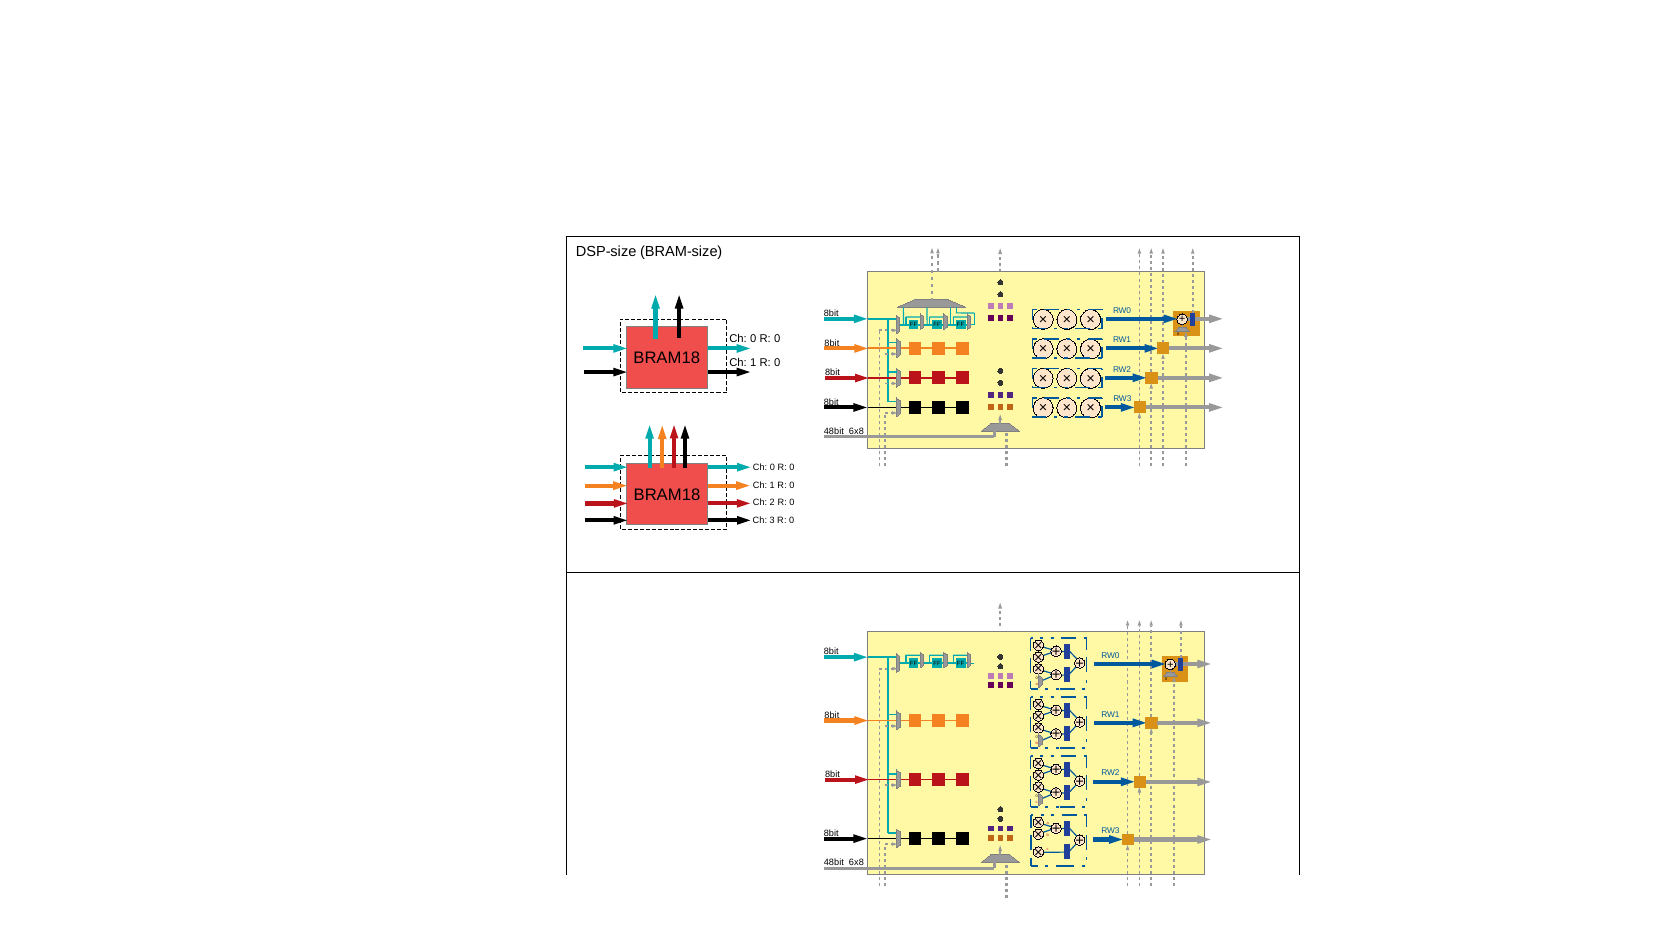

DSP-size (BRAM-size)
RW0
8bit
×
×
×
+
FF
FF
FF
0
Ch: 0 R: 0
BRAM18
RW1
8bit
×
×
×
Ch: 1 R: 0
RW2
8bit
×
×
×
RW3
8bit
×
×
×
48bit 6x8
Ch: 0 R: 0
BRAM18
Ch: 1 R: 0
Ch: 2 R: 0
Ch: 3 R: 0
8bit
×
RW0
+
×
FF
FF
FF
+
+
×
0
0
+
a
×
RW1
8bit
+
×
+
×
0
+
b
×
RW2
8bit
+
×
+
×
0
+
c
a
×
RW3
8bit
+
b
×
+
c
×
48bit 6x8